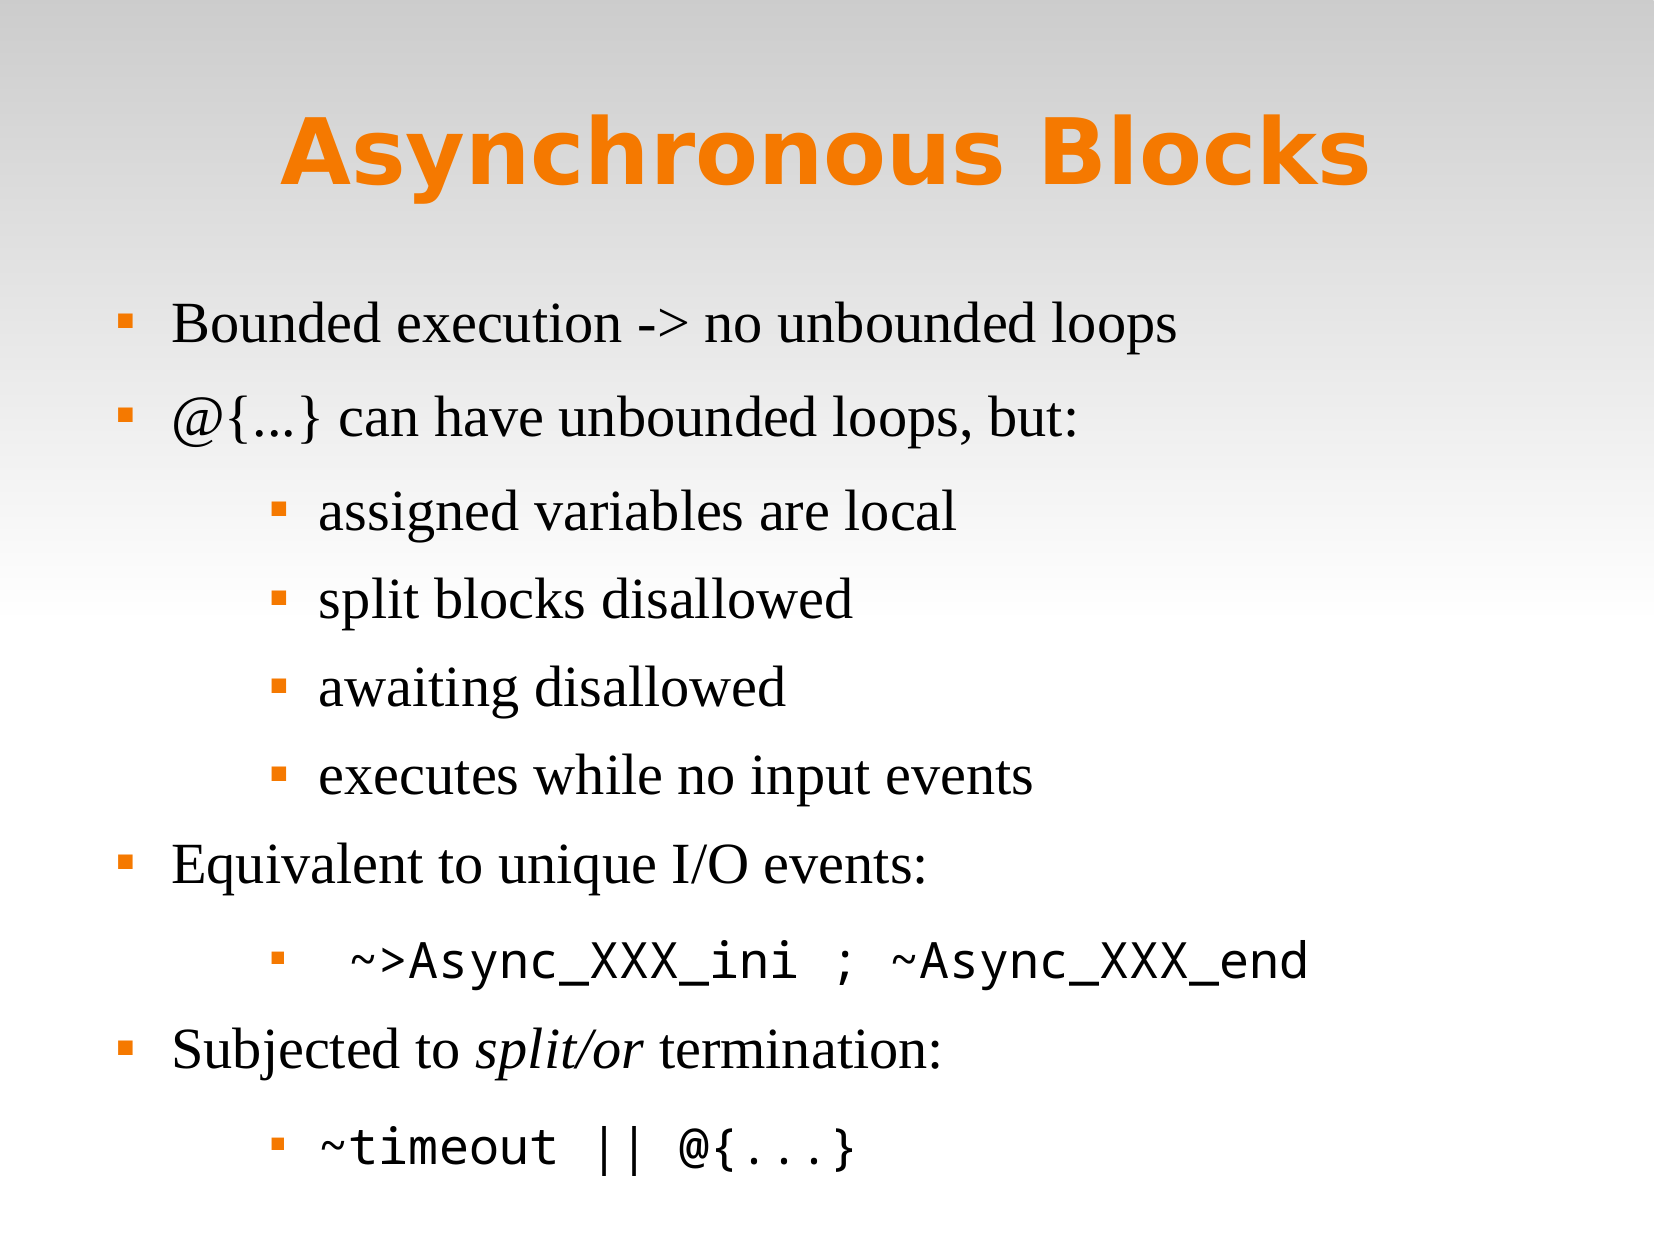

# Asynchronous Blocks
Bounded execution -> no unbounded loops
@{...} can have unbounded loops, but:
assigned variables are local
split blocks disallowed
awaiting disallowed
executes while no input events
Equivalent to unique I/O events:
 ~>Async_XXX_ini ; ~Async_XXX_end
Subjected to split/or termination:
~timeout || @{...}